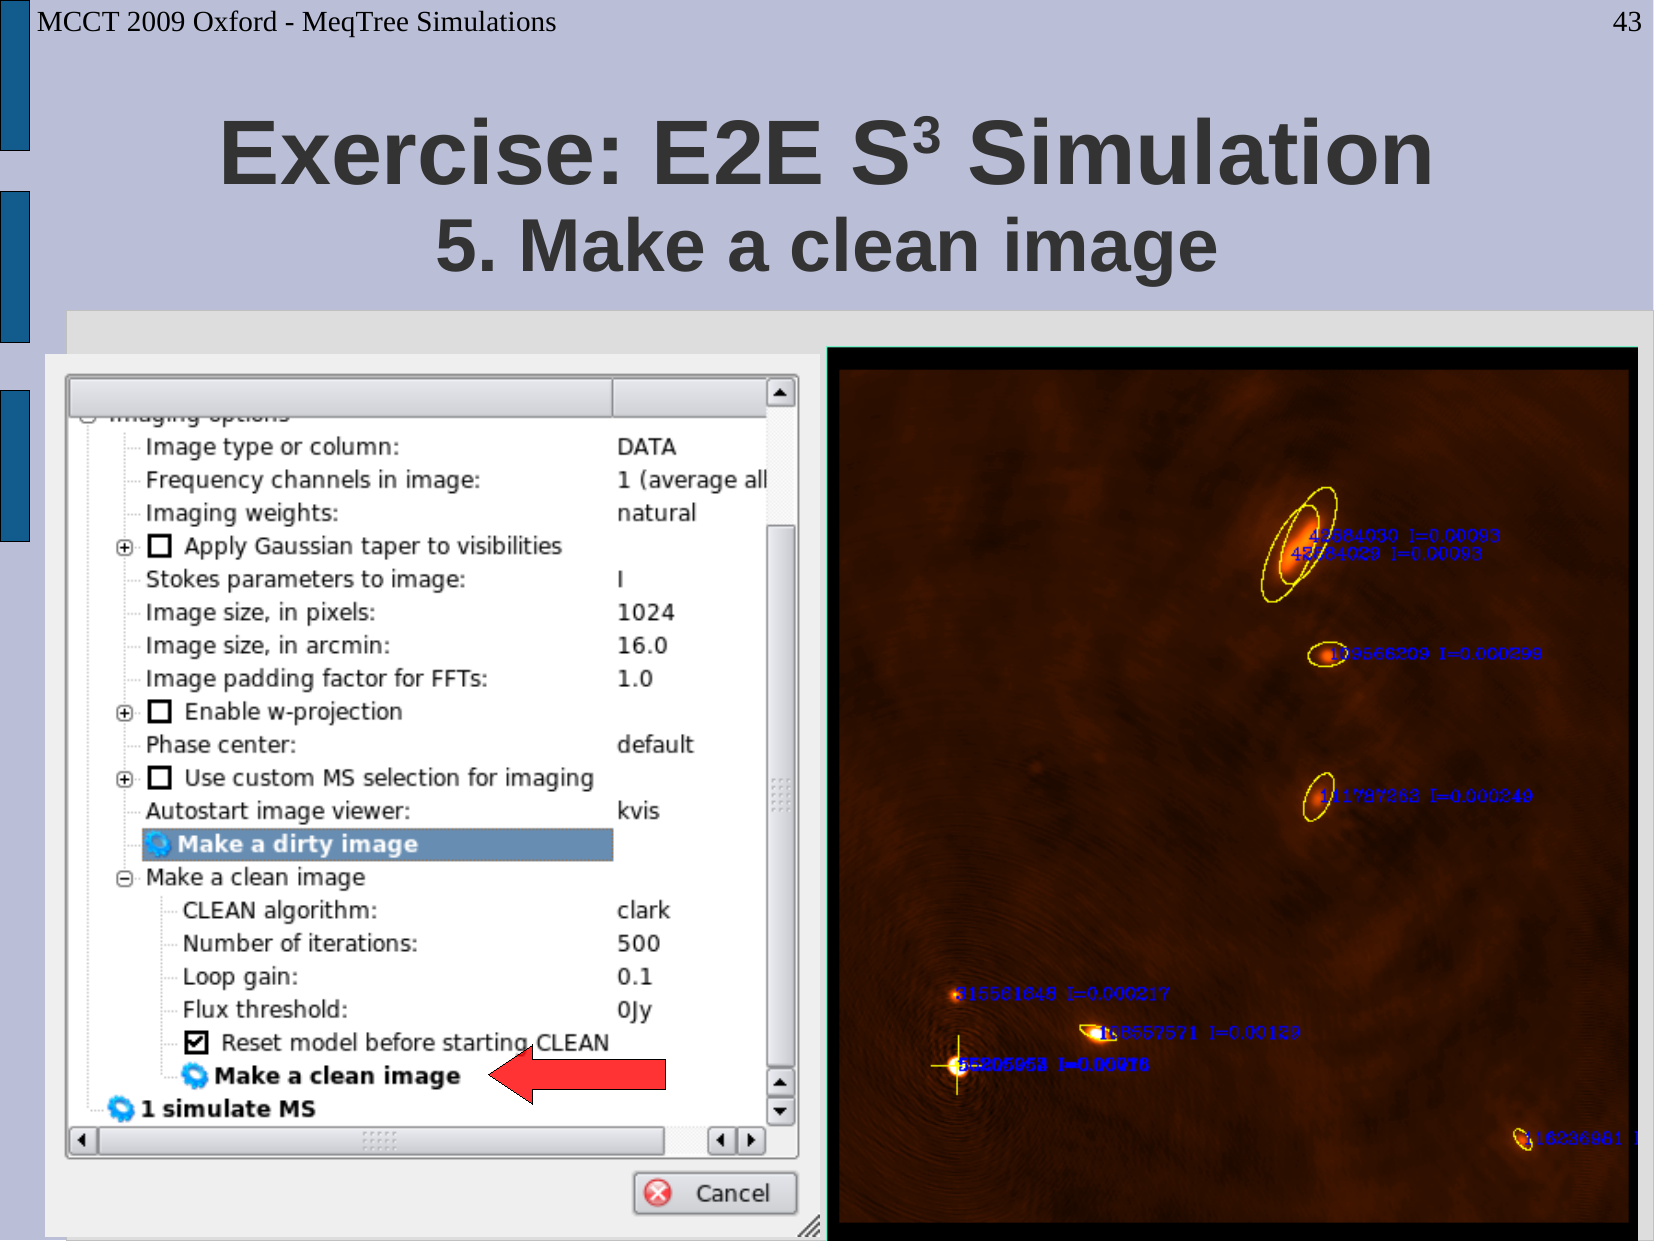

MCCT 2009 Oxford - MeqTree Simulations
43
# Exercise: E2E S3 Simulation 5. Make a clean image